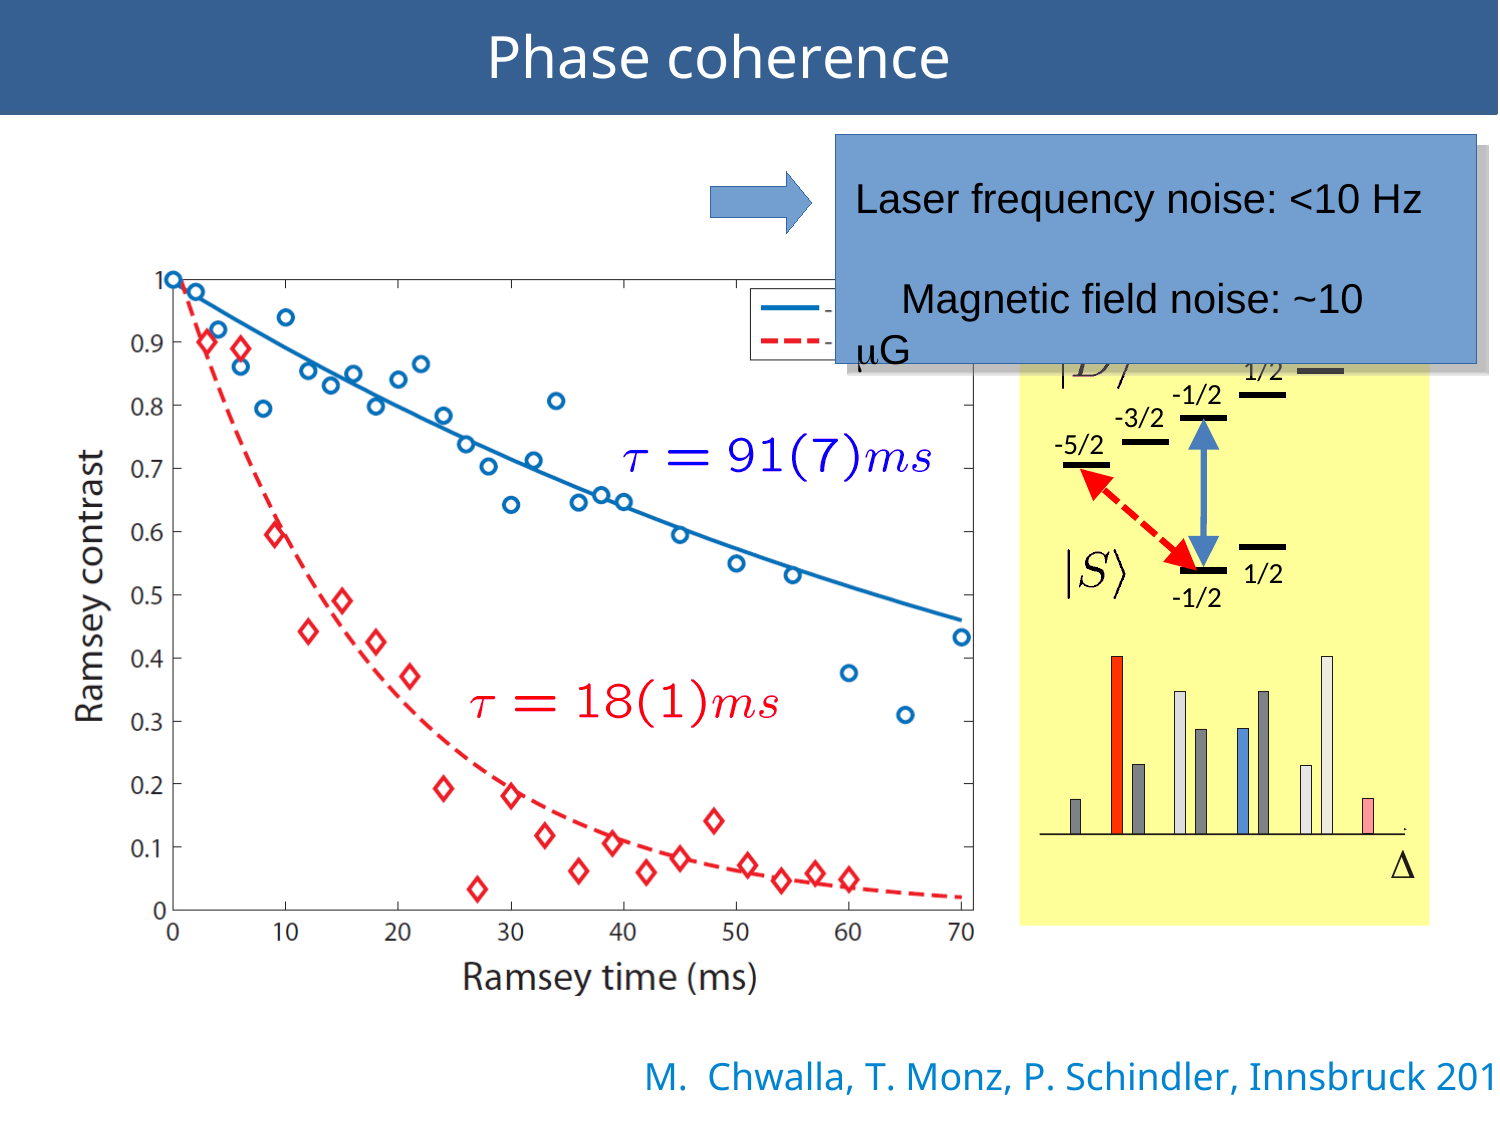

Phase coherence
Laser frequency noise: <10 Hz
 Magnetic field noise: ~10 mG
5/2
3/2
1/2
-1/2
-3/2
-5/2
1/2
-1/2
D
M. Chwalla, T. Monz, P. Schindler, Innsbruck 2010